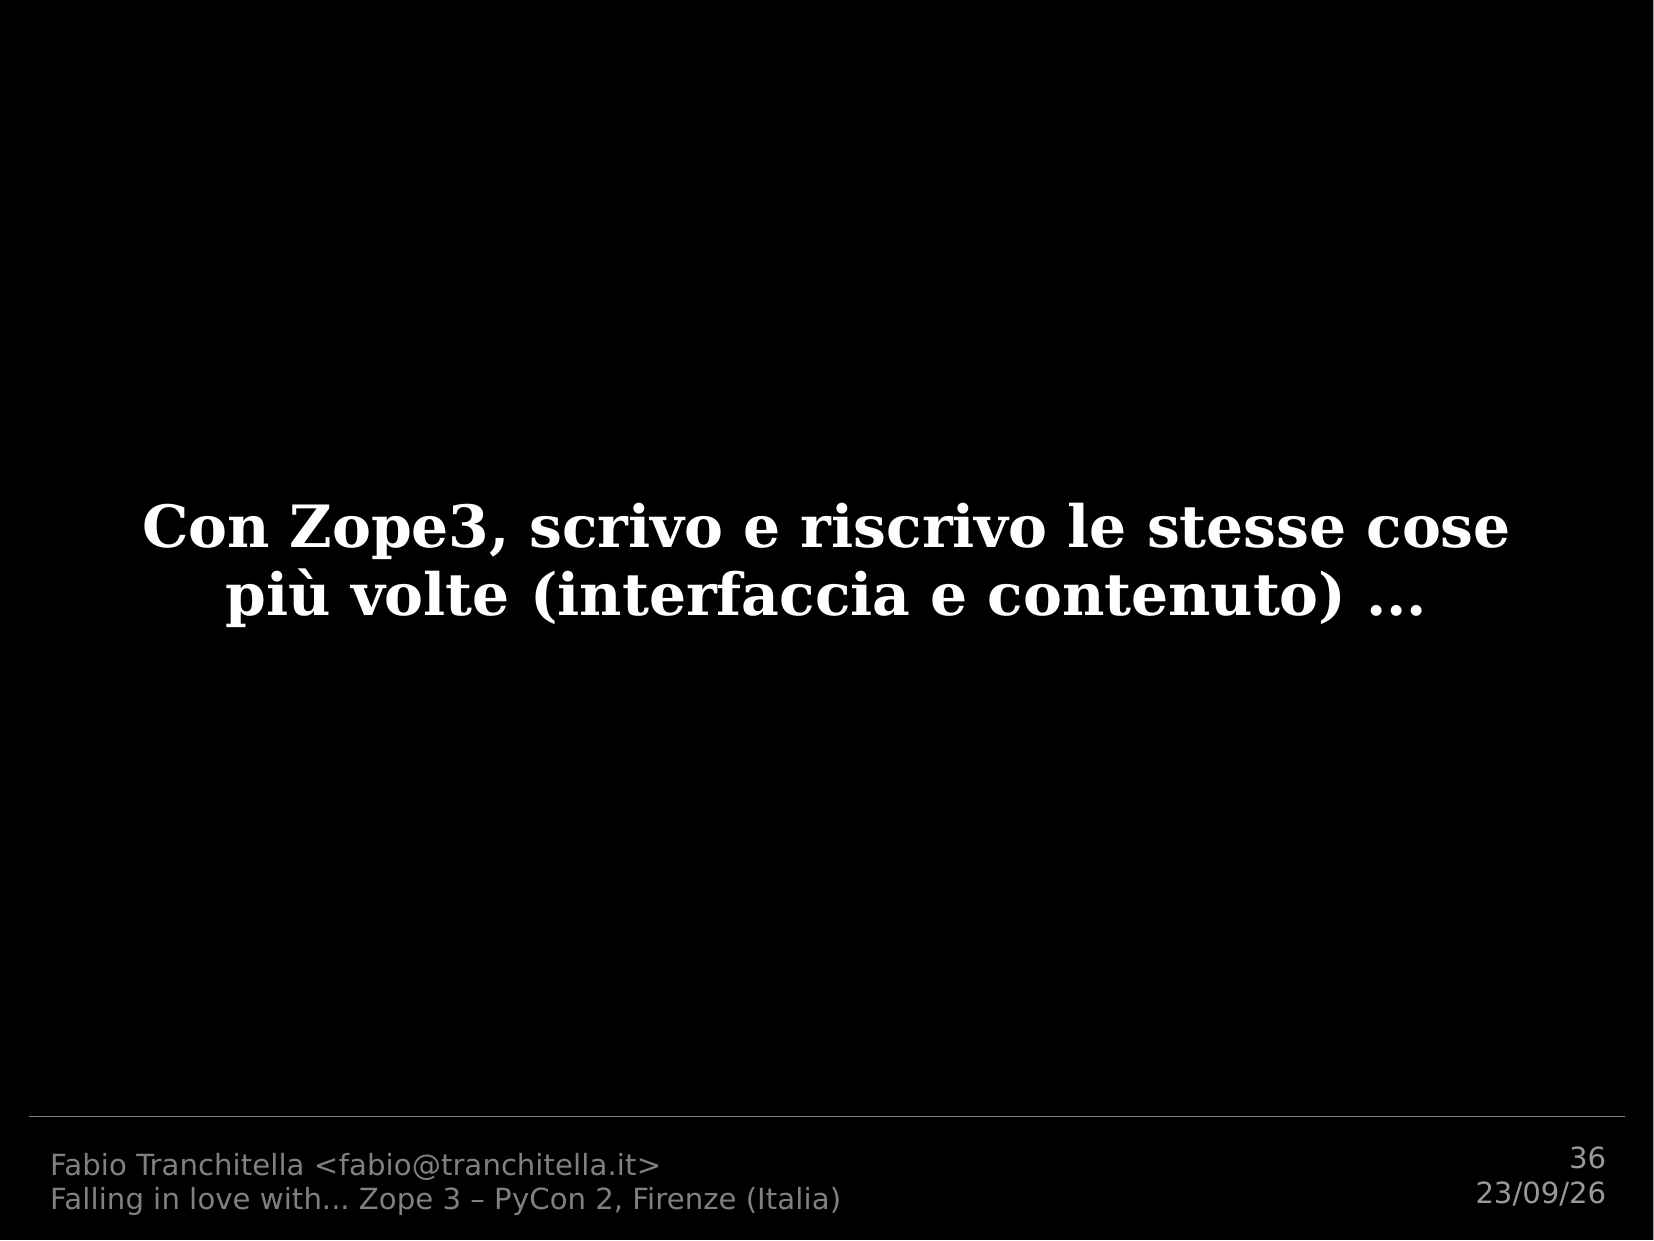

# Con Zope3, scrivo e riscrivo le stesse cose più volte (interfaccia e contenuto) ...
36